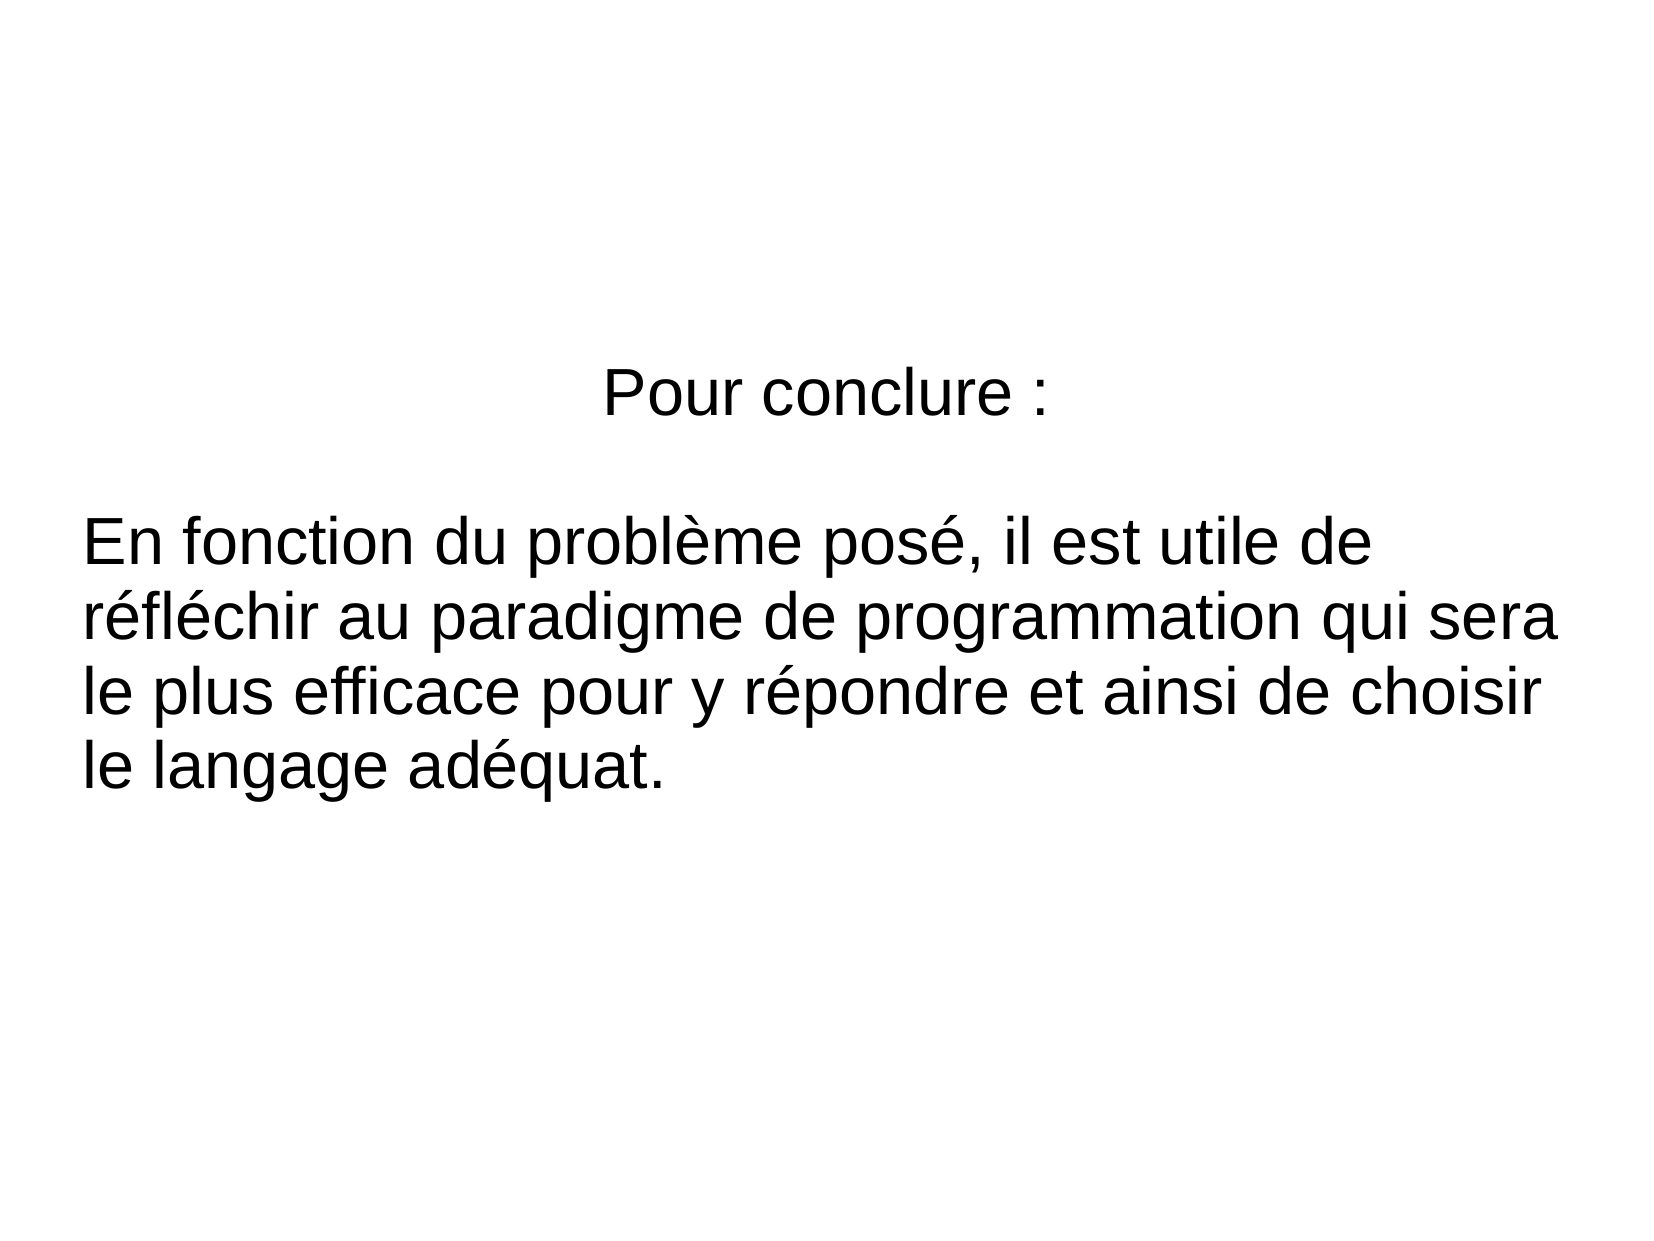

# Pour conclure :
En fonction du problème posé, il est utile de réfléchir au paradigme de programmation qui sera le plus efficace pour y répondre et ainsi de choisir le langage adéquat.